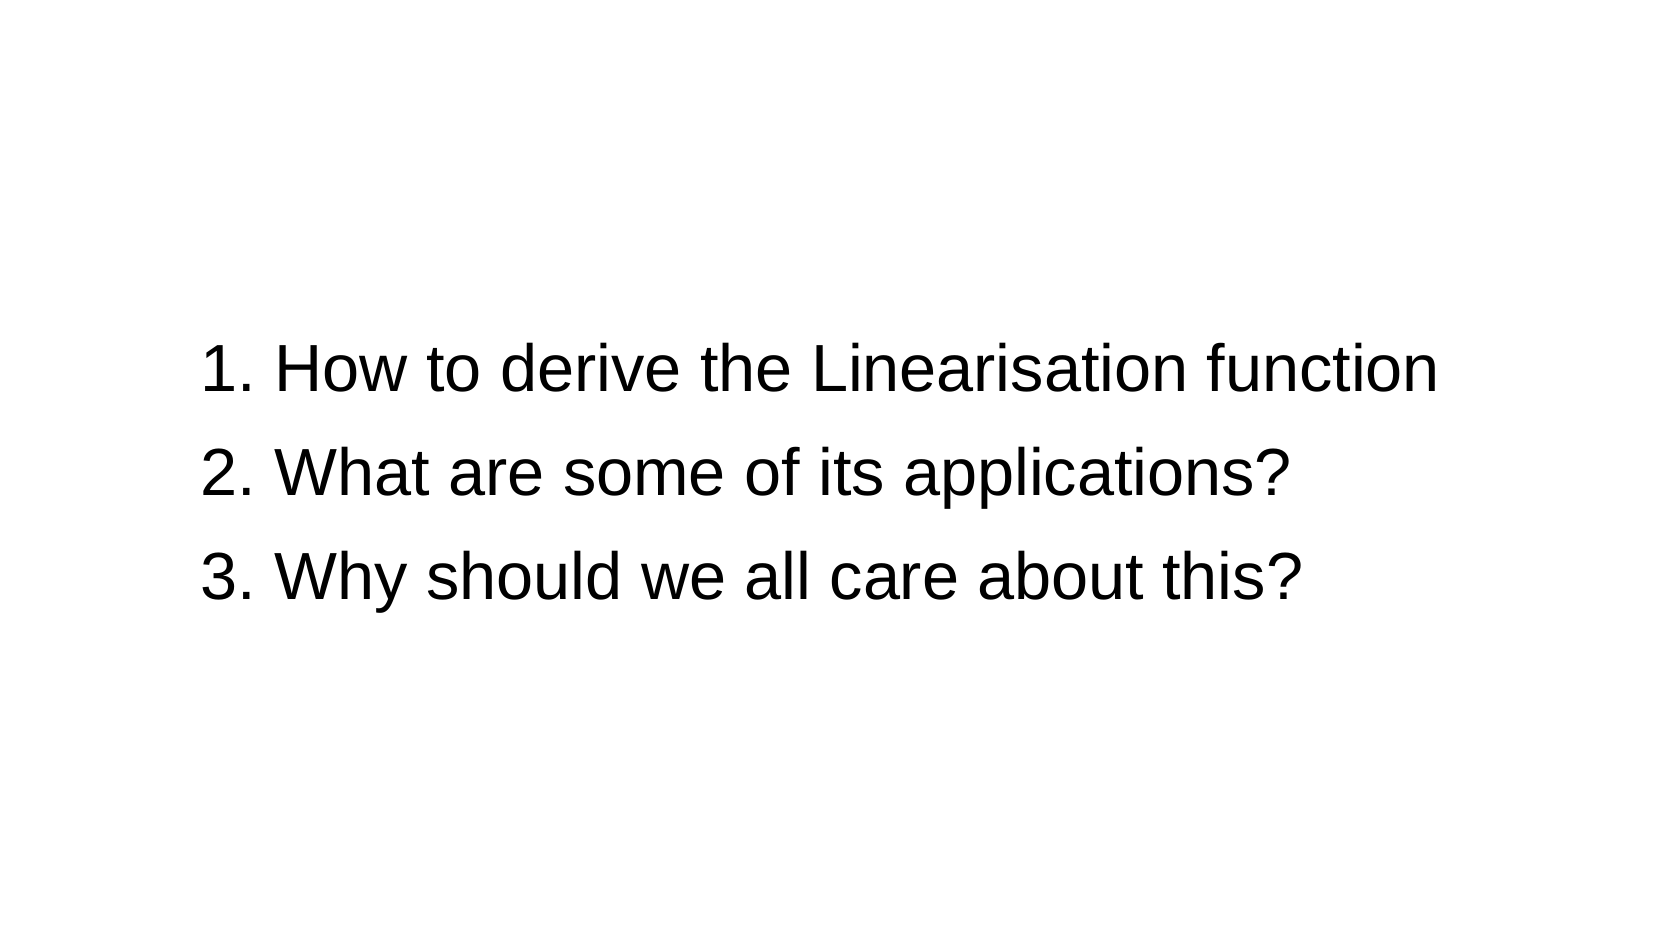

# 1. How to derive the Linearisation function
2. What are some of its applications?
3. Why should we all care about this?